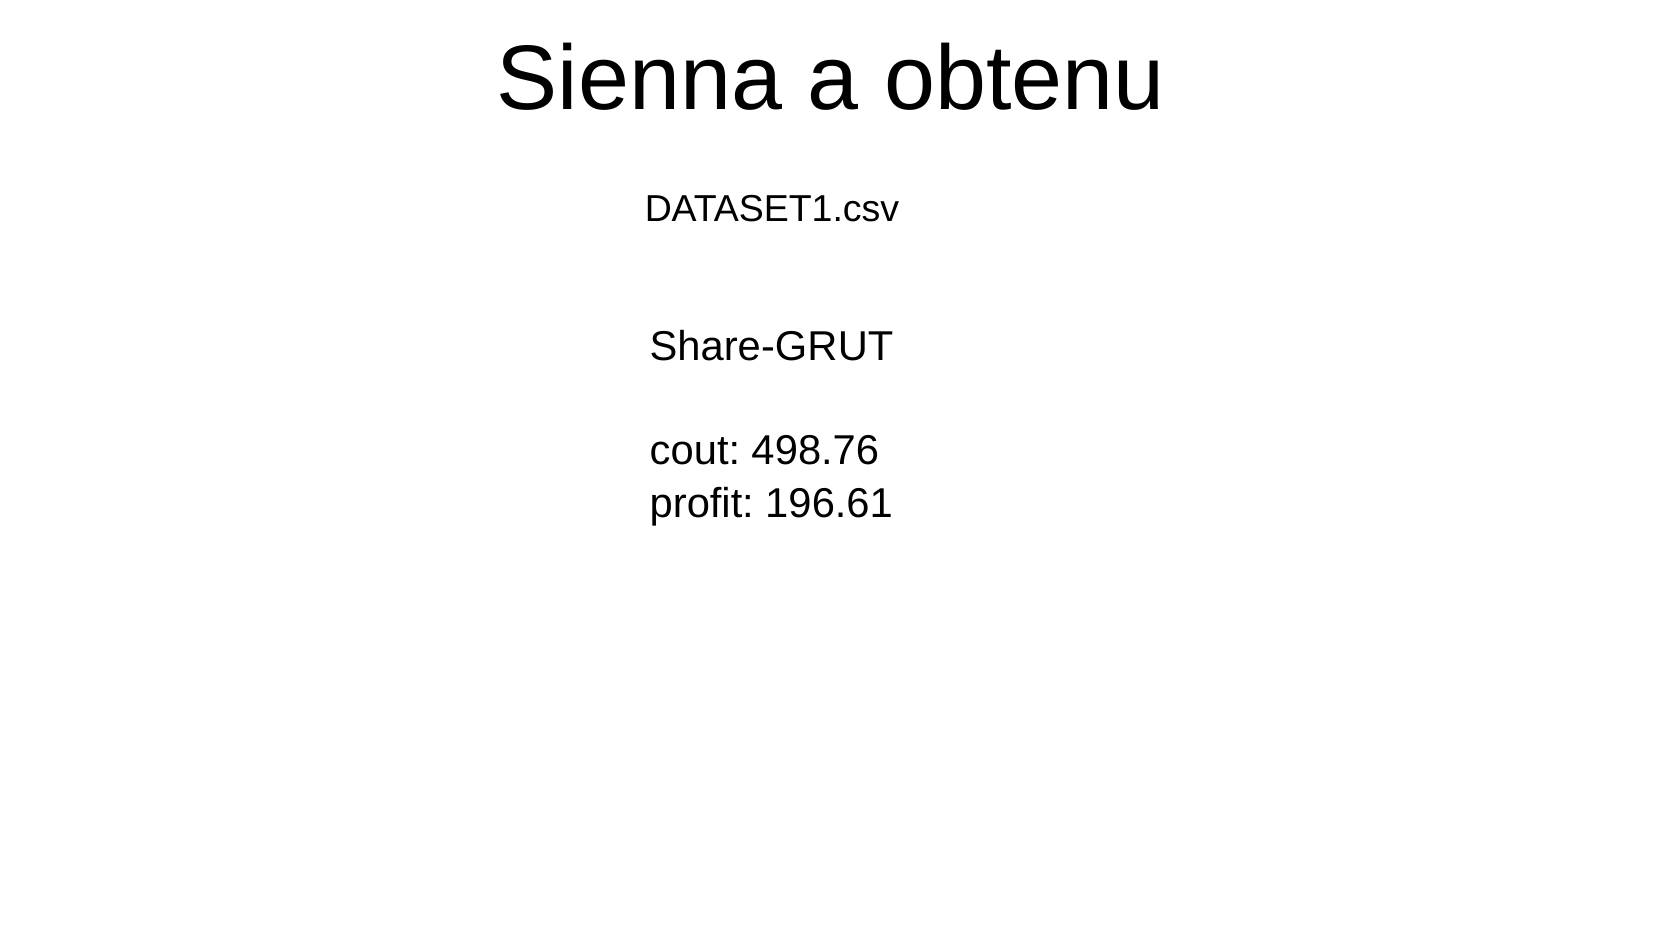

Sienna a obtenu
DATASET1.csv
# Share-GRUT
cout: 498.76
profit: 196.61